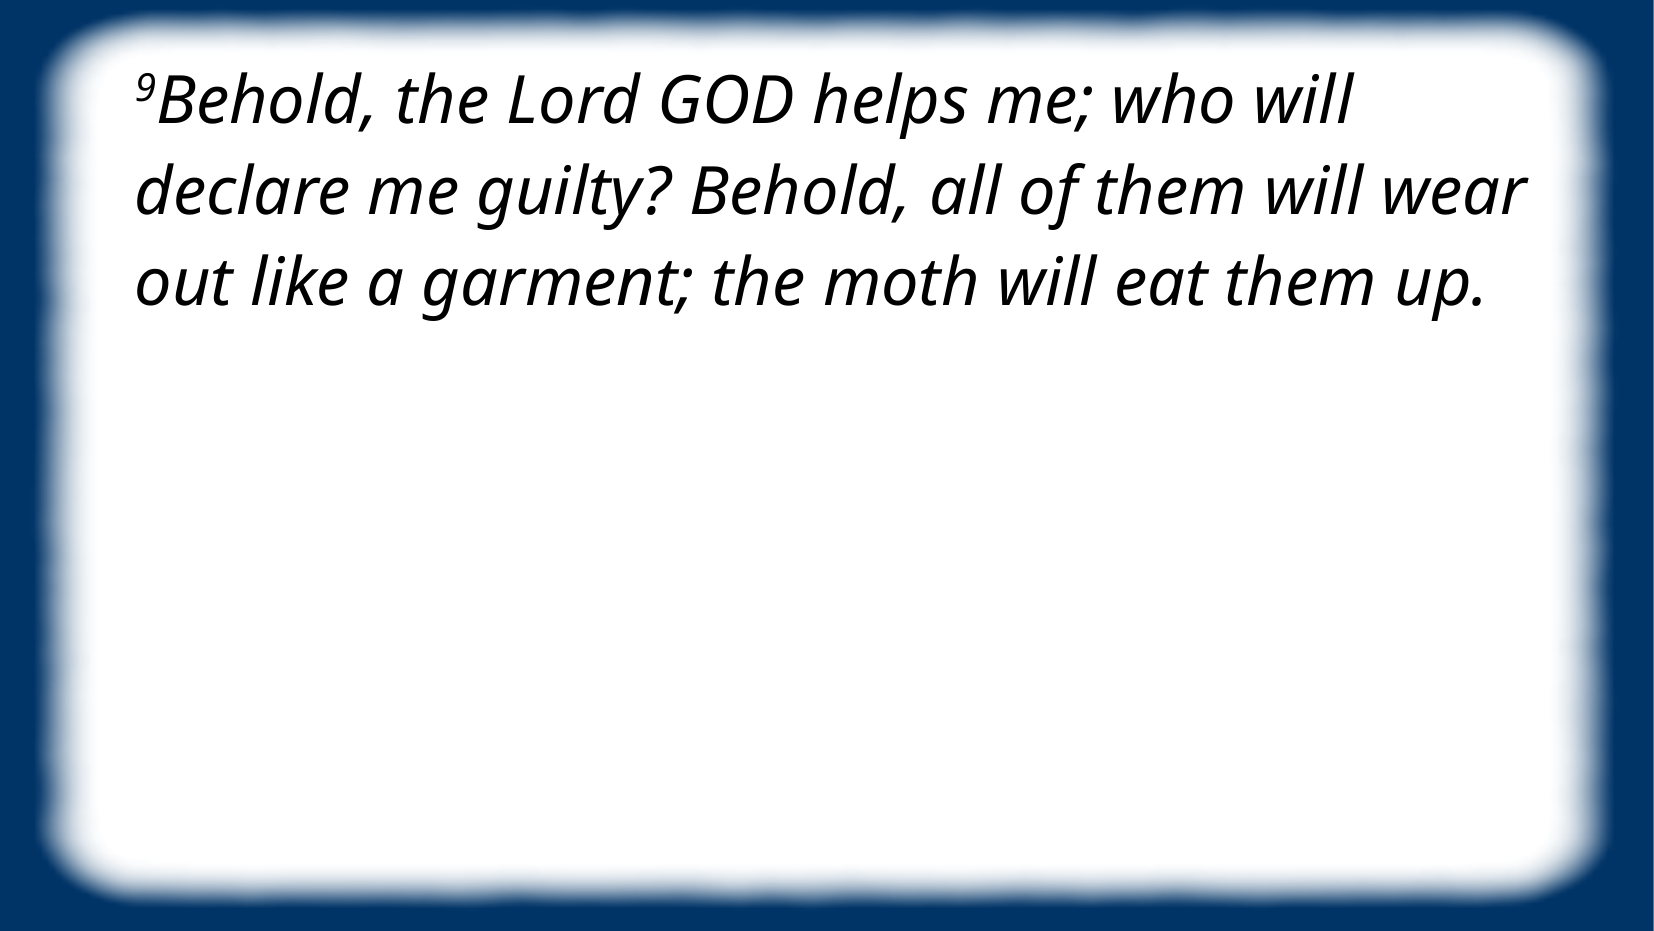

9Behold, the Lord GOD helps me; who will declare me guilty? Behold, all of them will wear out like a garment; the moth will eat them up.